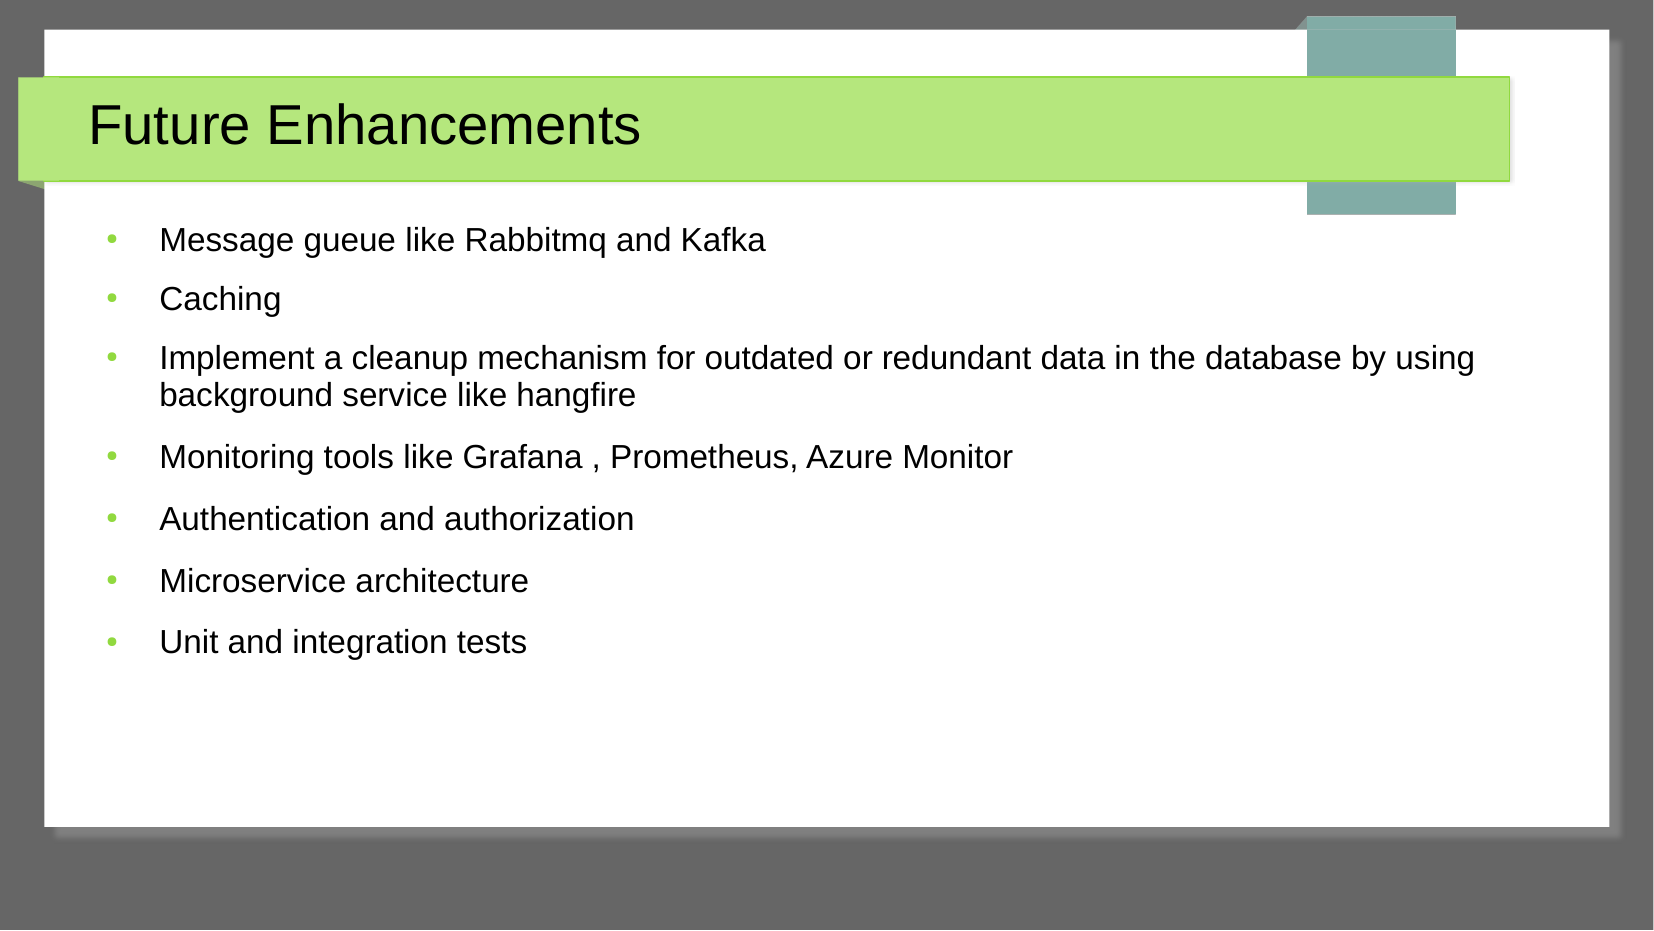

# Future Enhancements
Message gueue like Rabbitmq and Kafka
Caching
Implement a cleanup mechanism for outdated or redundant data in the database by using background service like hangfire
Monitoring tools like Grafana , Prometheus, Azure Monitor
Authentication and authorization
Microservice architecture
Unit and integration tests